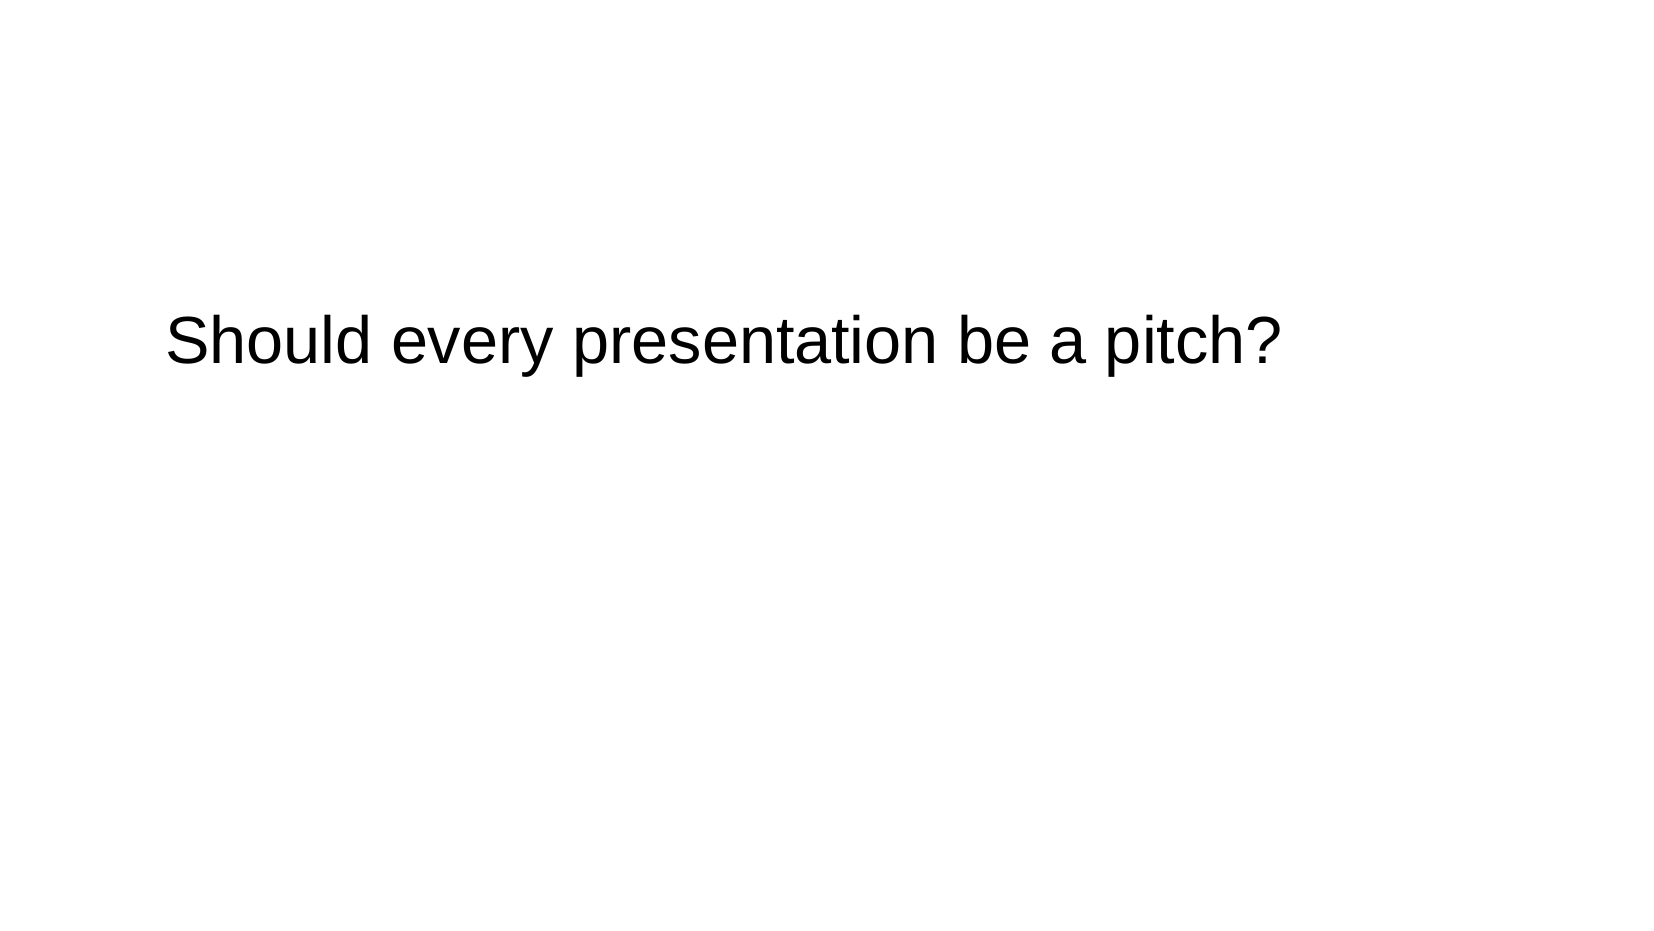

# Should every presentation be a pitch?